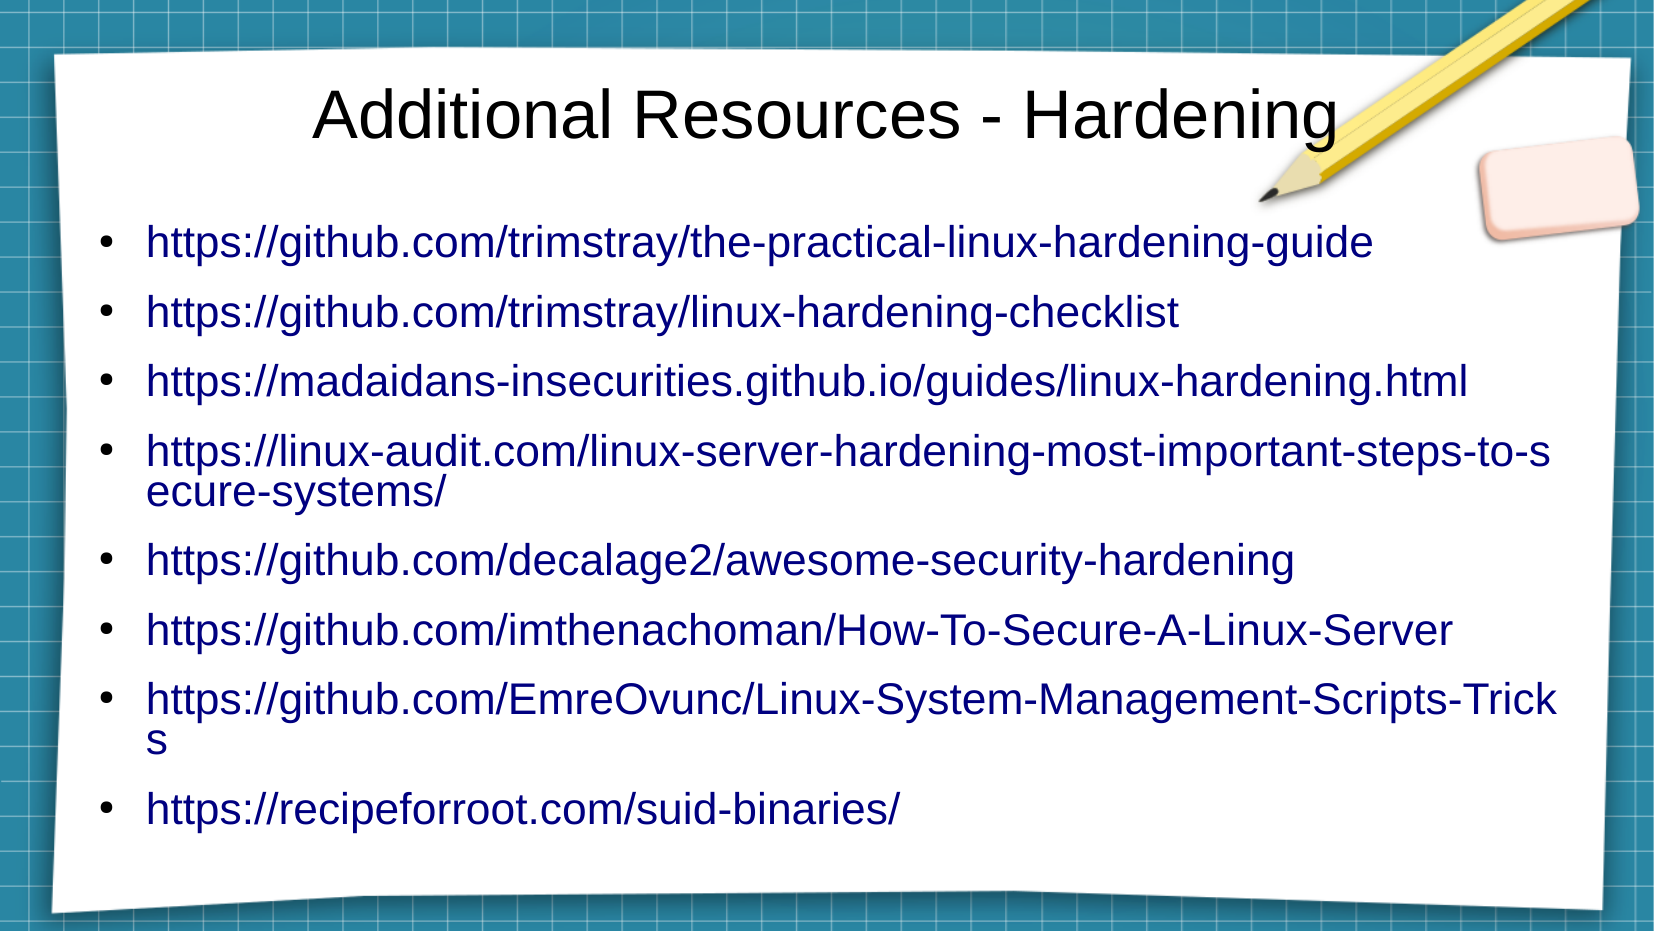

# Additional Resources - Hardening
https://github.com/trimstray/the-practical-linux-hardening-guide
https://github.com/trimstray/linux-hardening-checklist
https://madaidans-insecurities.github.io/guides/linux-hardening.html
https://linux-audit.com/linux-server-hardening-most-important-steps-to-secure-systems/
https://github.com/decalage2/awesome-security-hardening
https://github.com/imthenachoman/How-To-Secure-A-Linux-Server
https://github.com/EmreOvunc/Linux-System-Management-Scripts-Tricks
https://recipeforroot.com/suid-binaries/